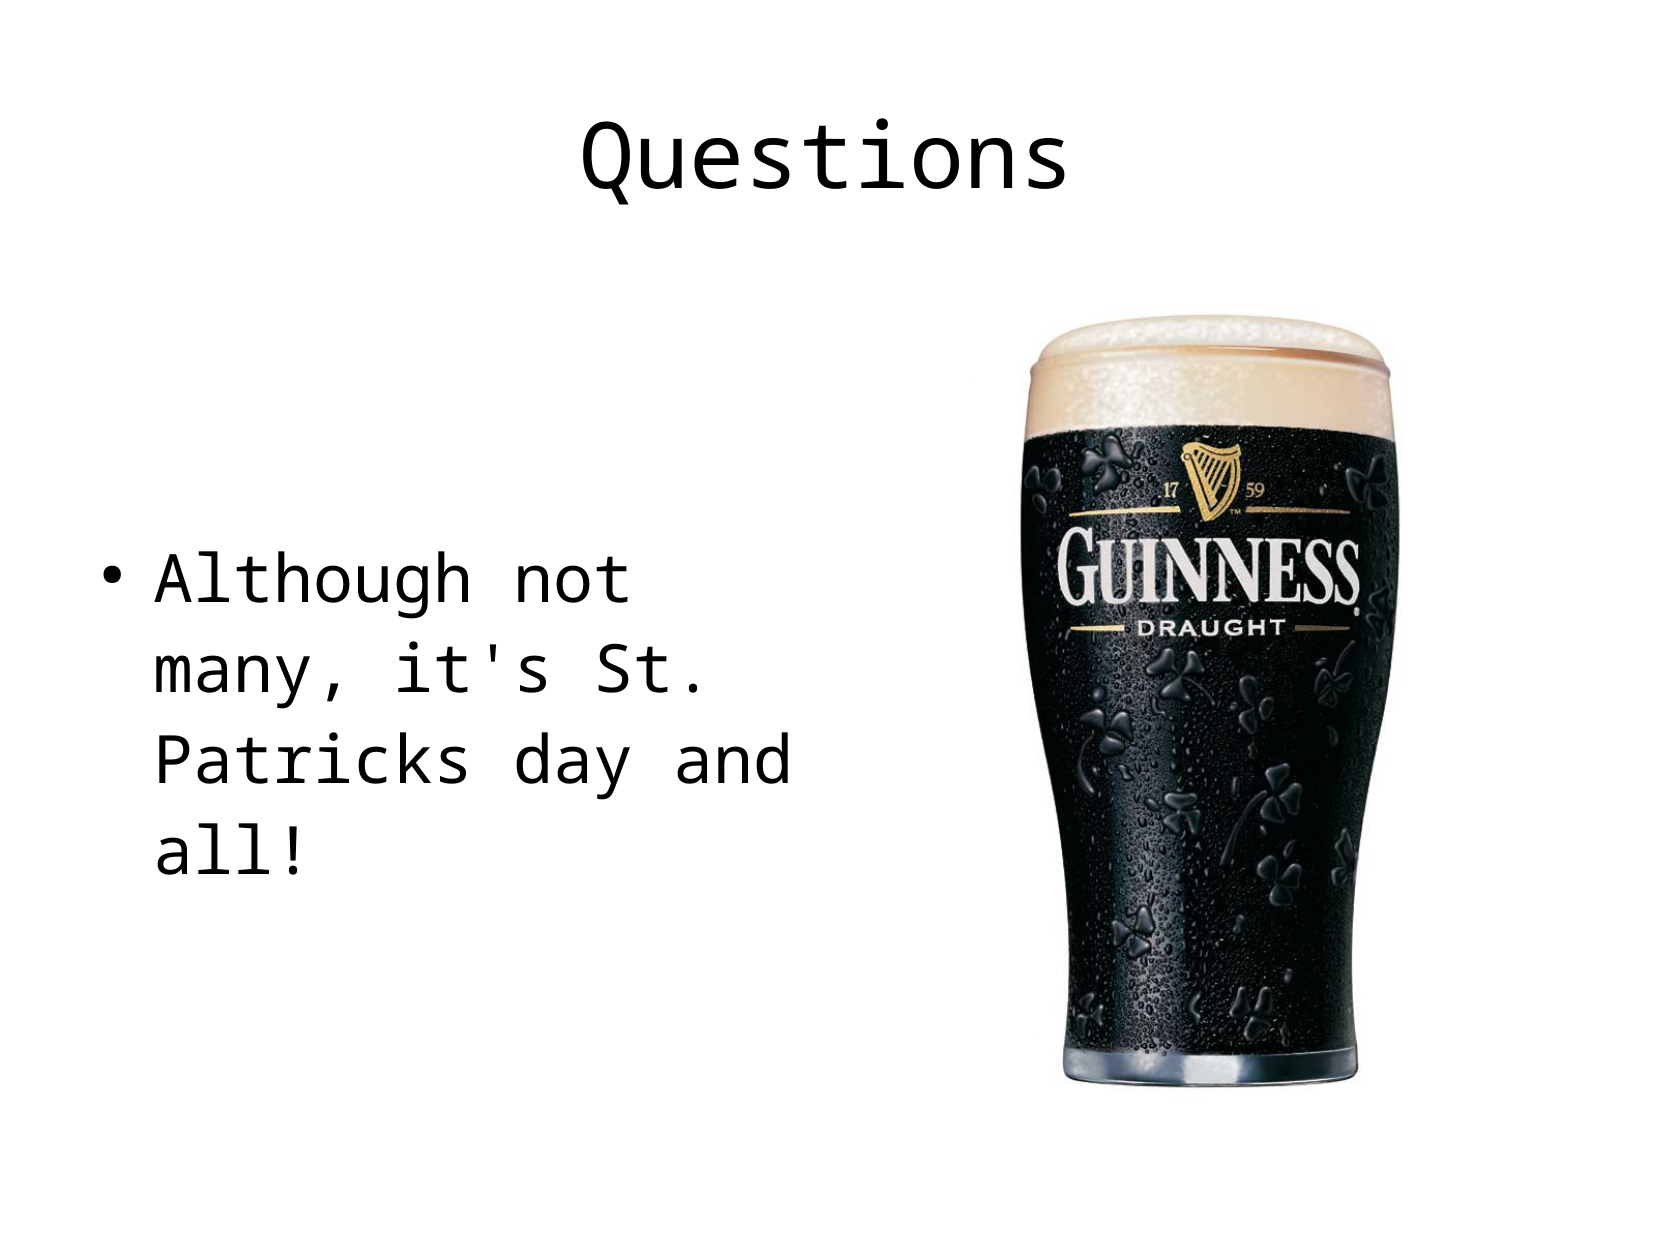

# Questions
Although not many, it's St. Patricks day and all!
Marshmallow
Tar